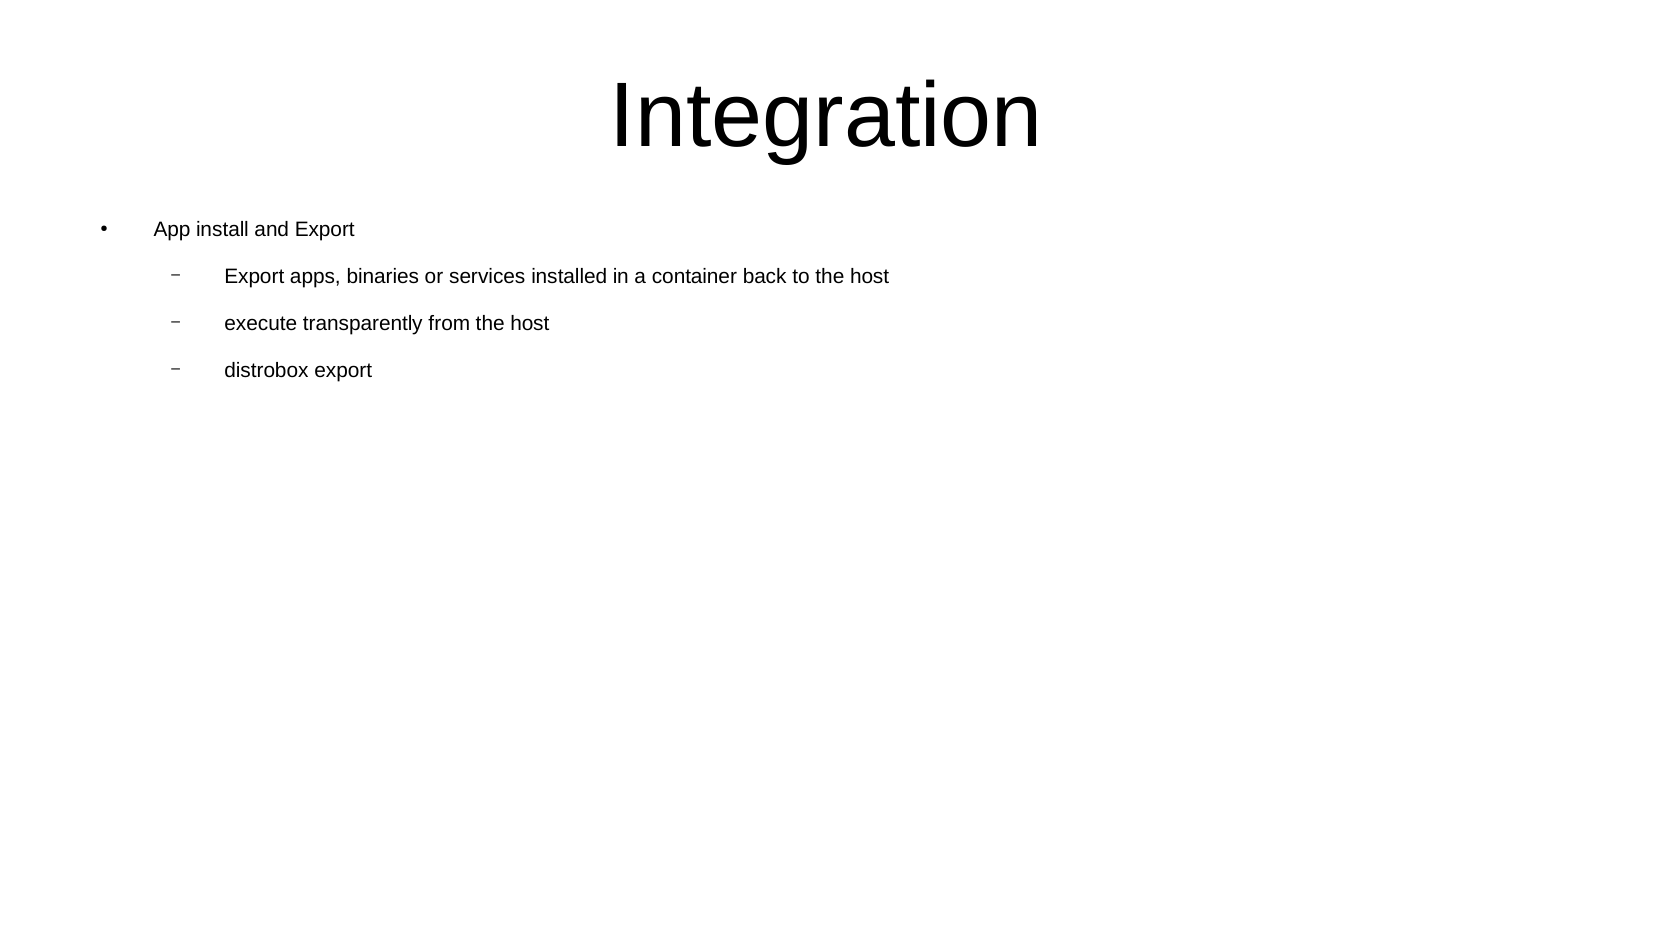

# Integration
App install and Export
Export apps, binaries or services installed in a container back to the host
execute transparently from the host
distrobox export